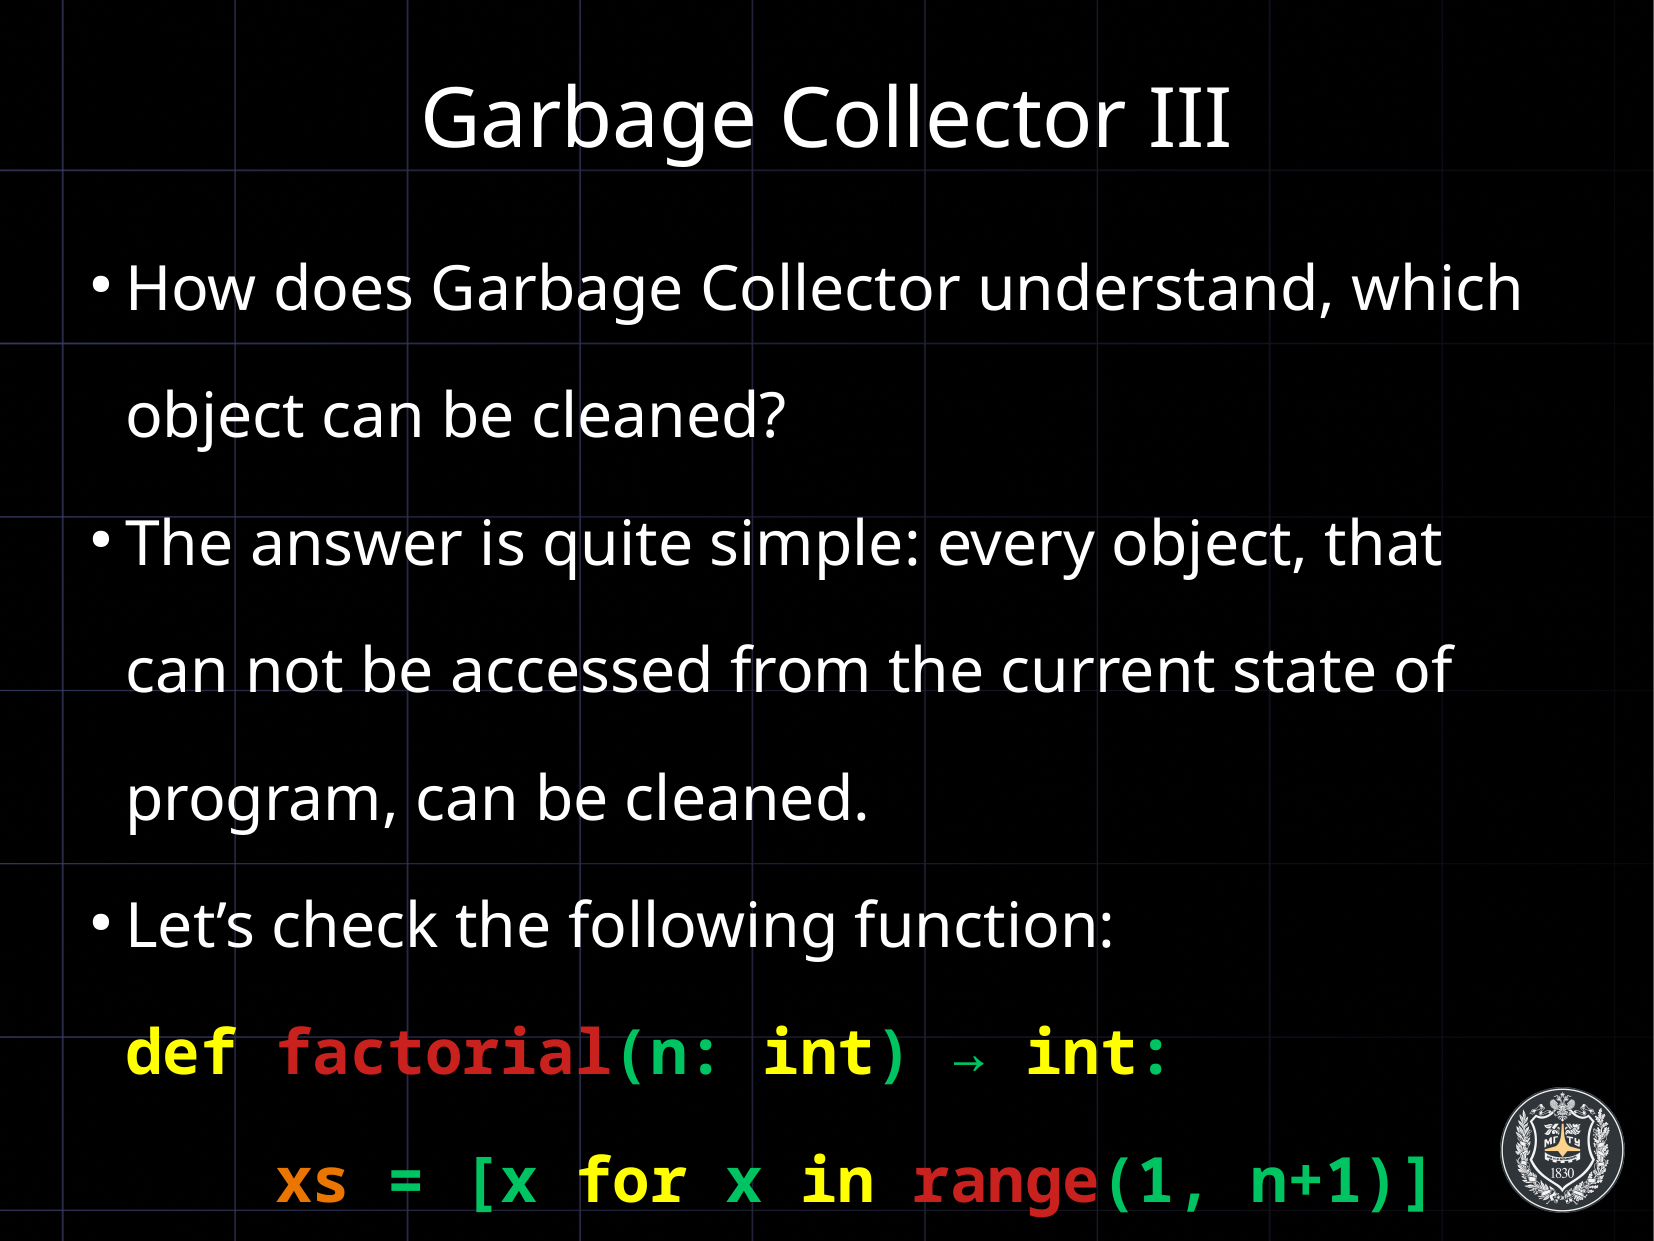

# Garbage Collector III
How does Garbage Collector understand, which object can be cleaned?
The answer is quite simple: every object, that can not be accessed from the current state of program, can be cleaned.
Let’s check the following function:
def factorial(n: int) → int:
 xs = [x for x in range(1, n+1)]
 res = 1
 for x in xs:\n res *= x
 return x